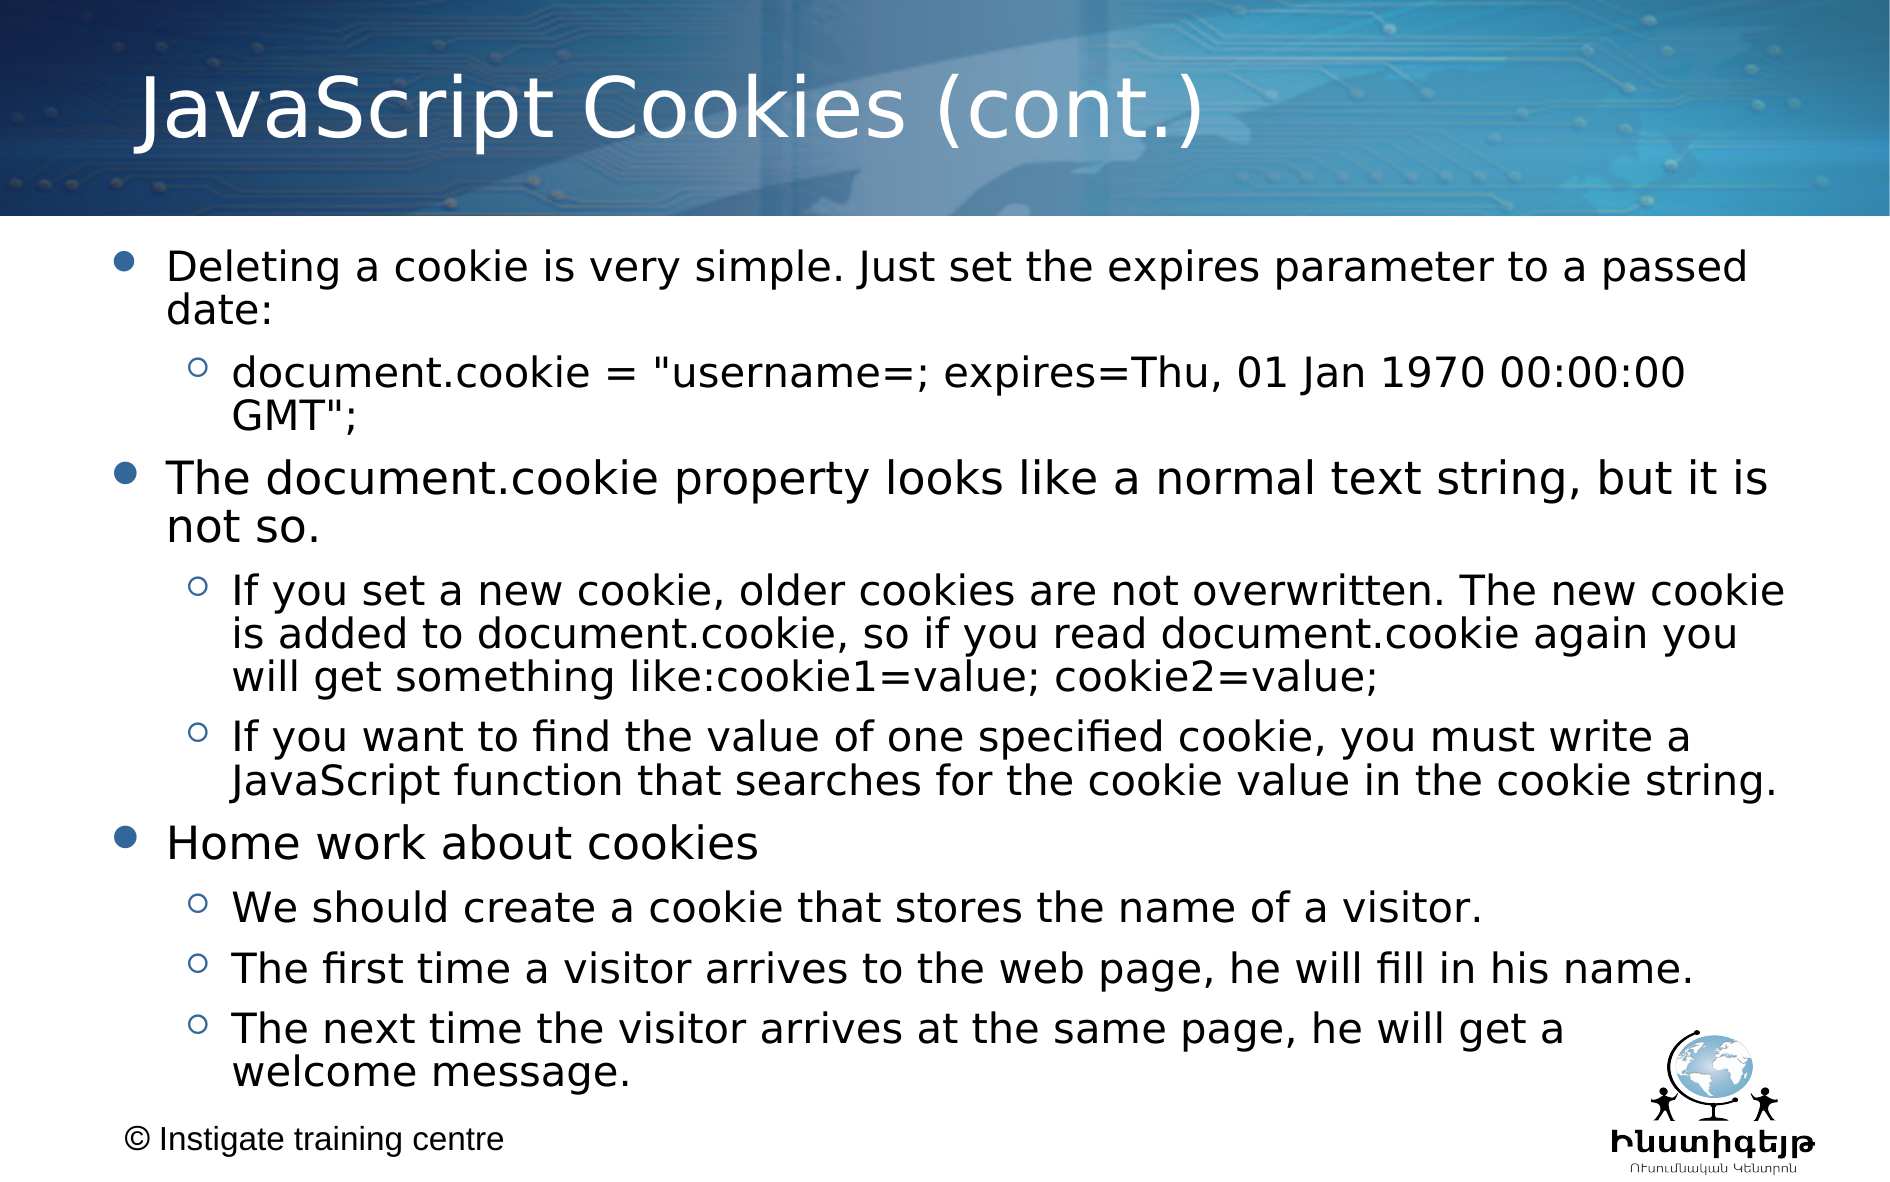

JavaScript Cookies (cont.)
# Deleting a cookie is very simple. Just set the expires parameter to a passed date:
document.cookie = "username=; expires=Thu, 01 Jan 1970 00:00:00 GMT";
The document.cookie property looks like a normal text string, but it is not so.
If you set a new cookie, older cookies are not overwritten. The new cookie is added to document.cookie, so if you read document.cookie again you will get something like:cookie1=value; cookie2=value;
If you want to find the value of one specified cookie, you must write a JavaScript function that searches for the cookie value in the cookie string.
Home work about cookies
We should create a cookie that stores the name of a visitor.
The first time a visitor arrives to the web page, he will fill in his name.
The next time the visitor arrives at the same page, he will get a
welcome message.